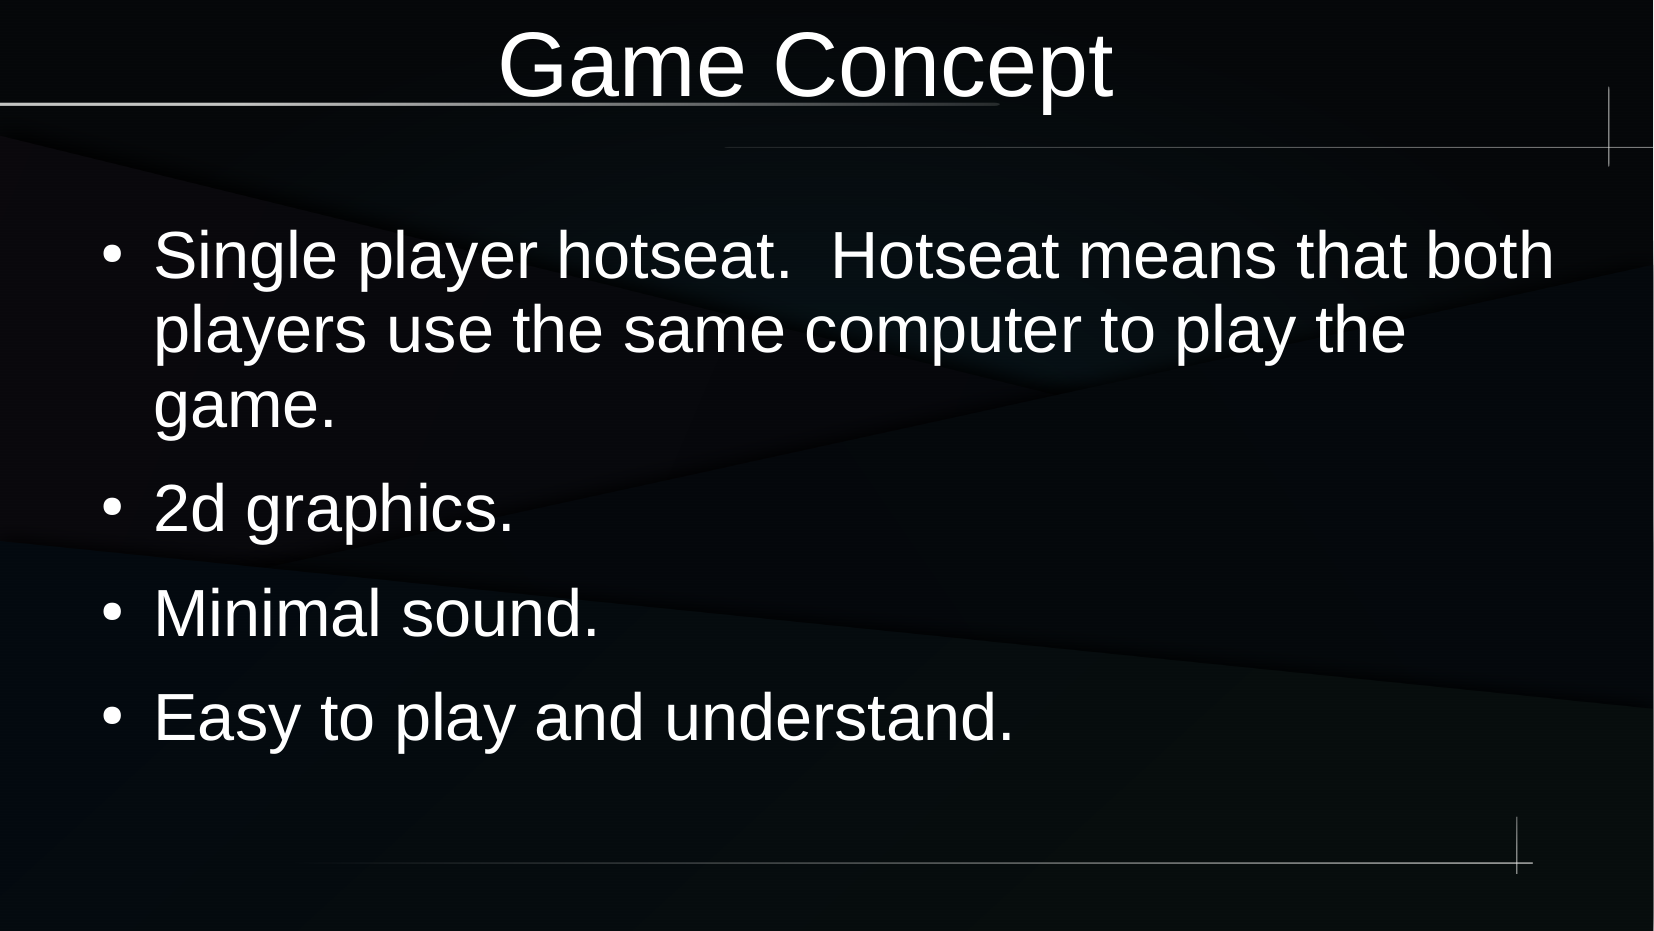

# Game Concept
Single player hotseat. Hotseat means that both players use the same computer to play the game.
2d graphics.
Minimal sound.
Easy to play and understand.